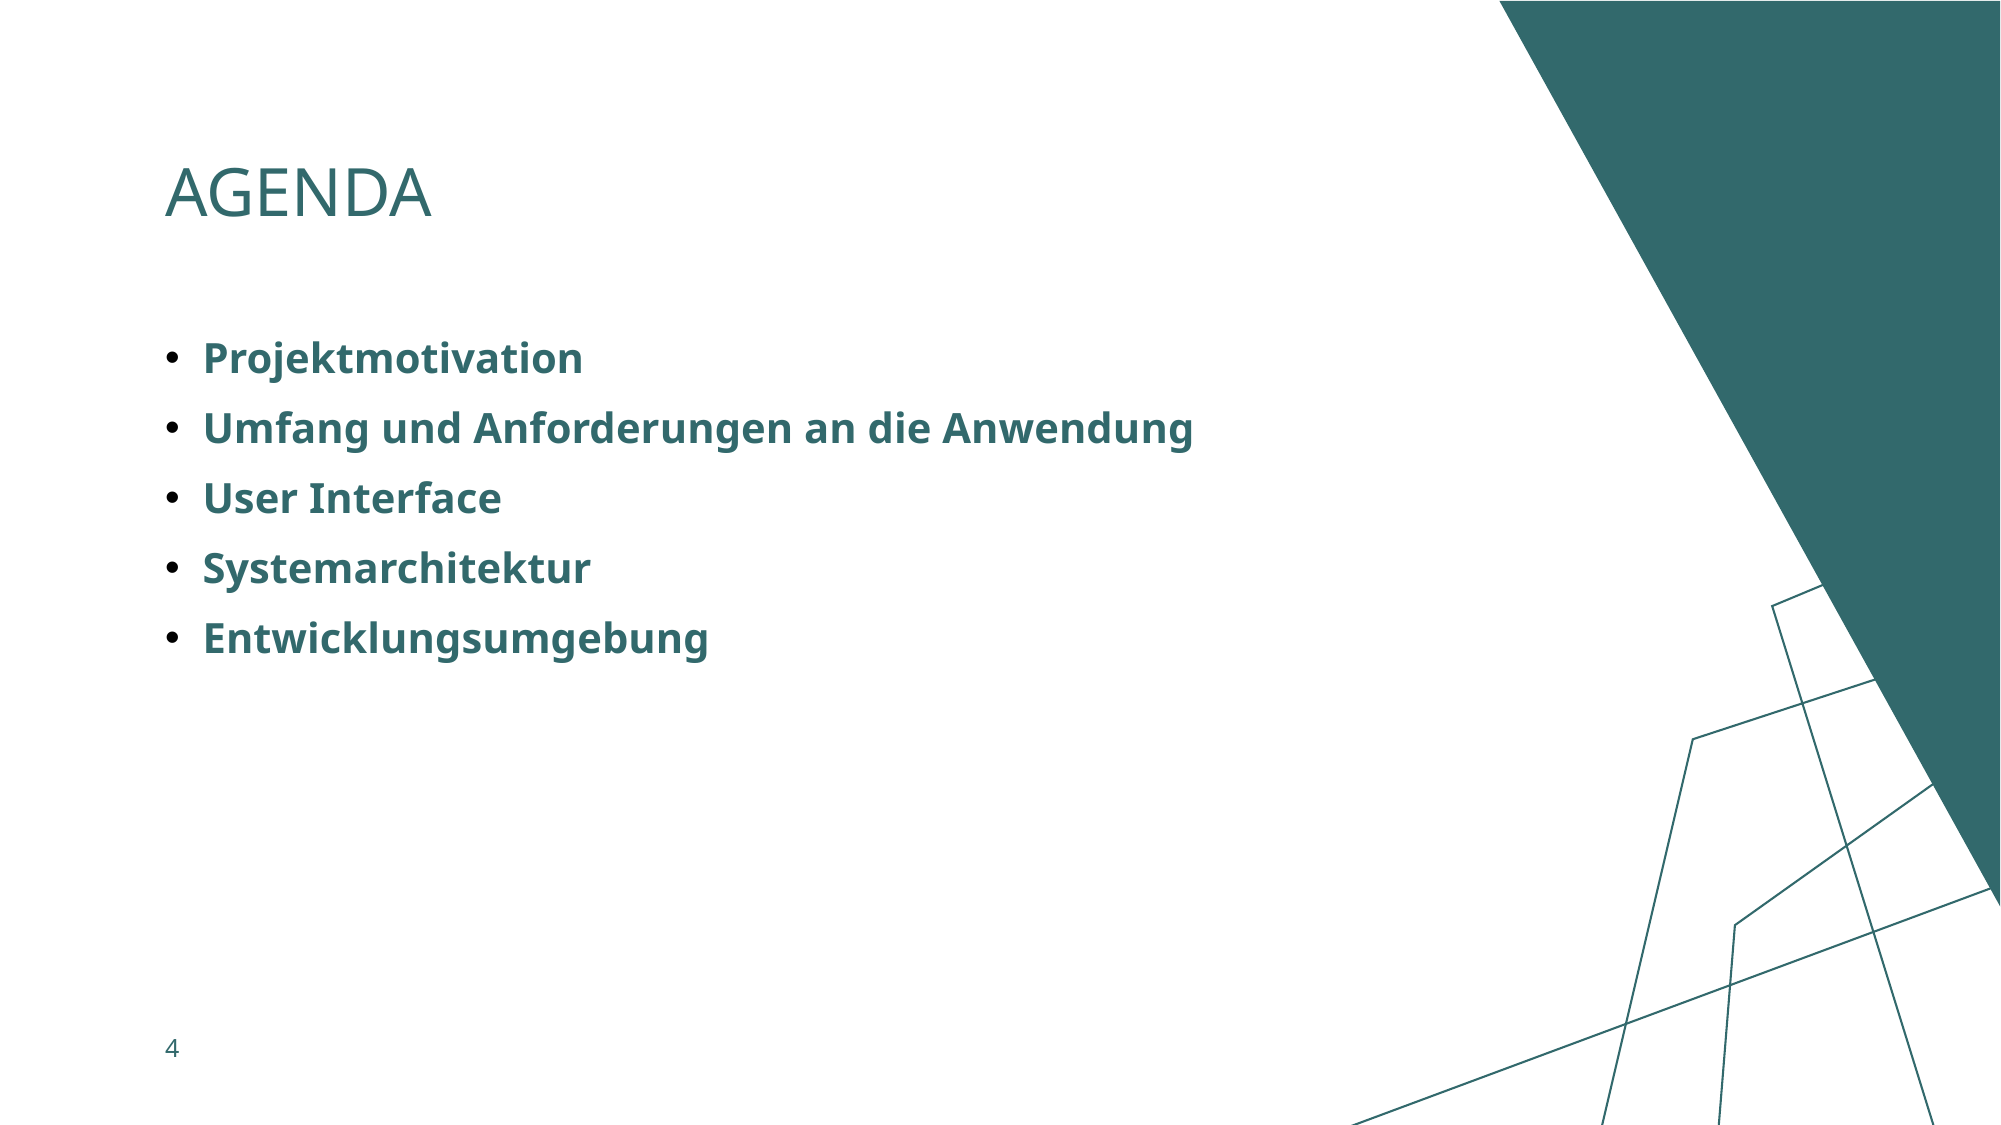

# Agenda
Projektmotivation
Umfang und Anforderungen an die Anwendung
User Interface
Systemarchitektur
Entwicklungsumgebung